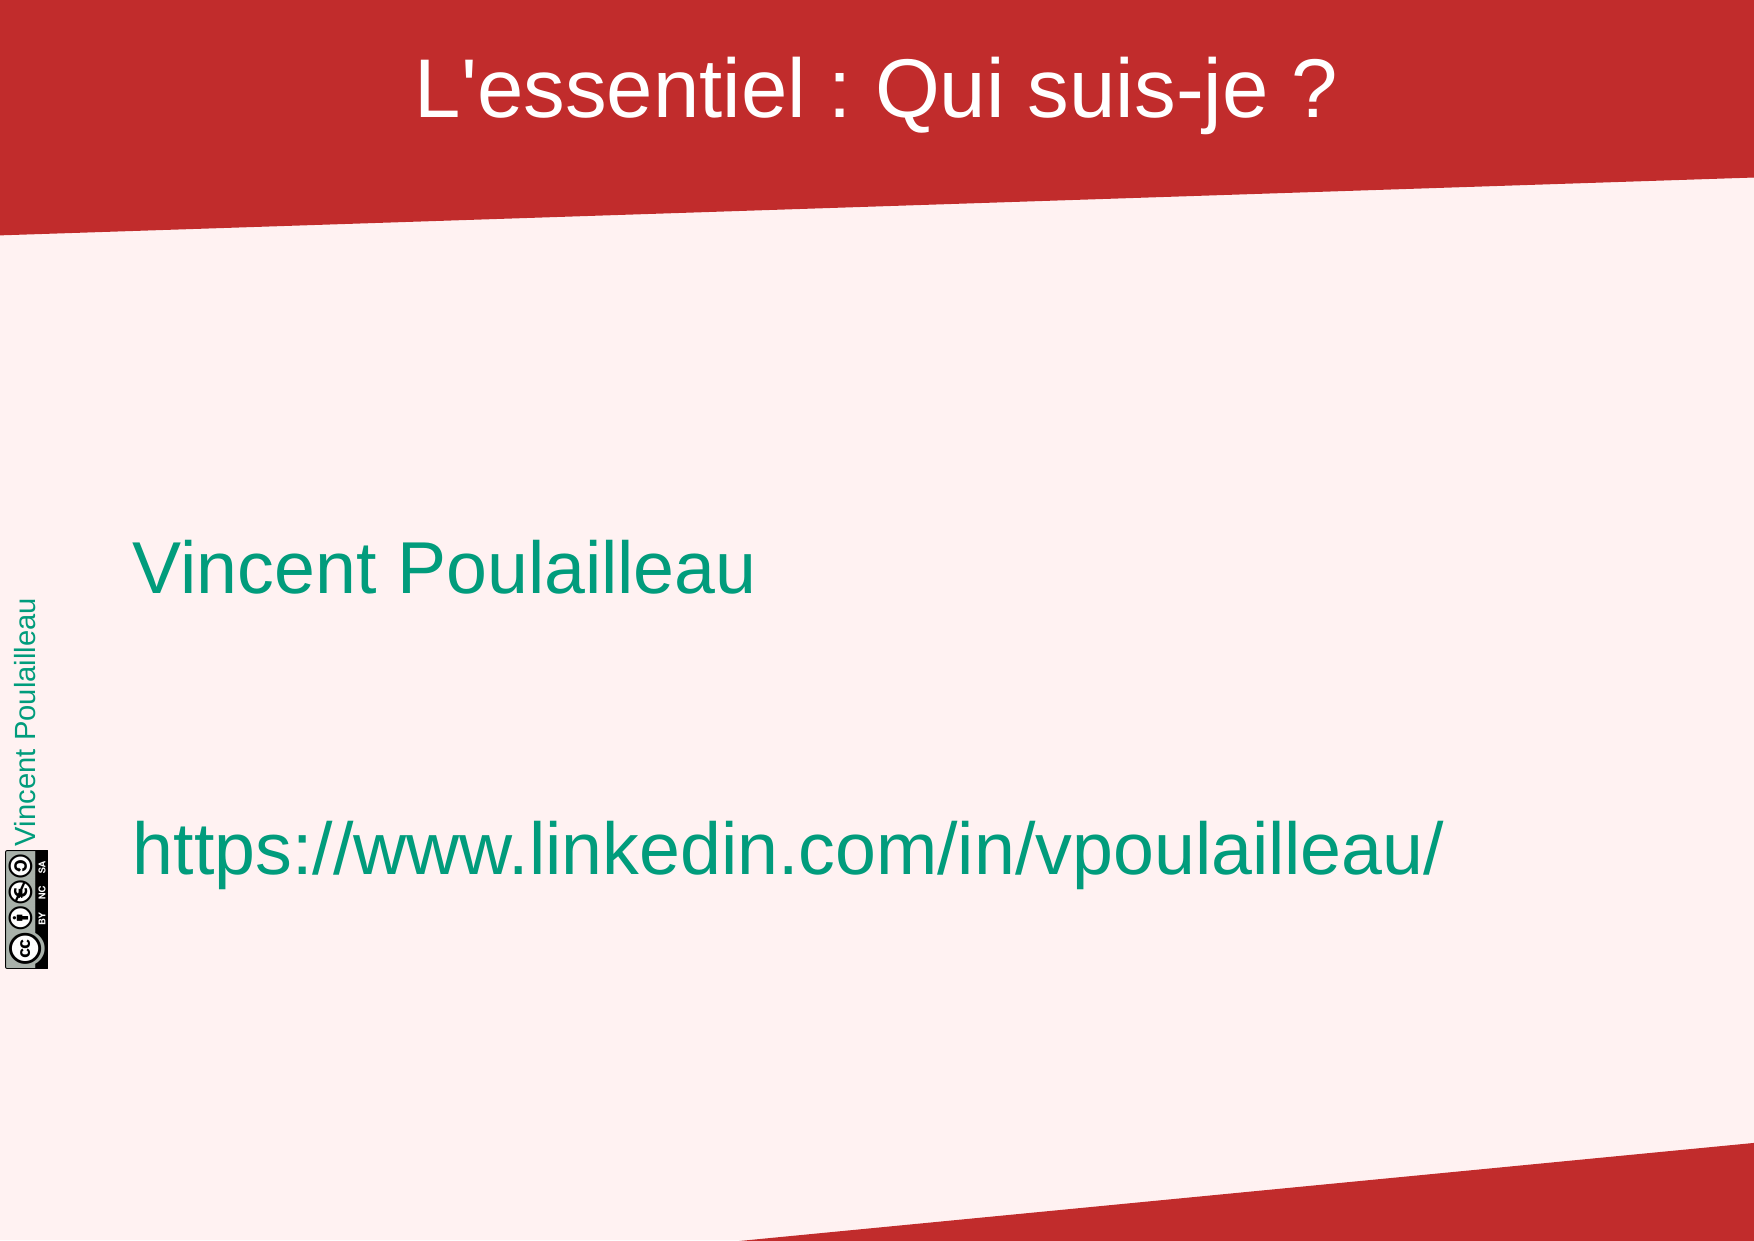

L'essentiel : Qui suis-je ?
Vincent Poulailleau
https://www.linkedin.com/in/vpoulailleau/
© 2019 Vincent Poulailleau